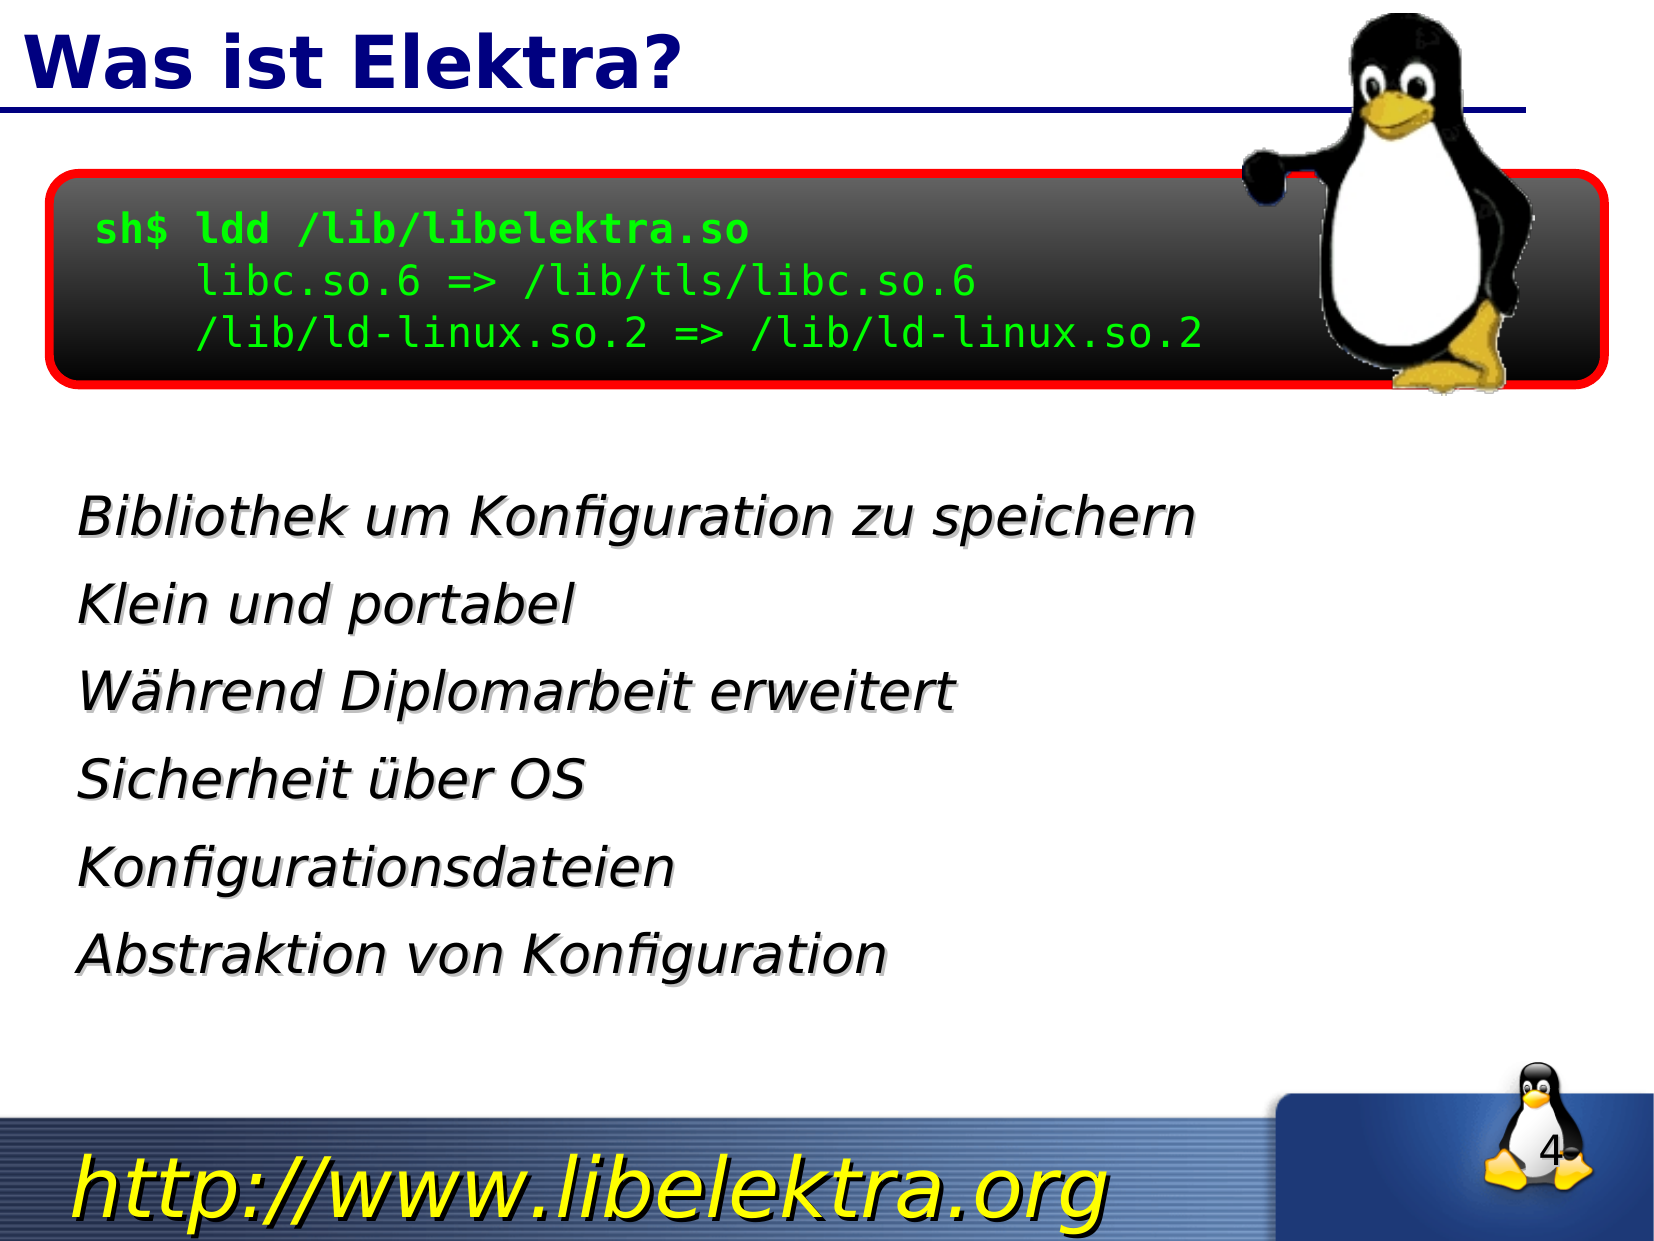

Was ist Elektra?
sh$ ldd /lib/libelektra.so
 libc.so.6 => /lib/tls/libc.so.6
 /lib/ld-linux.so.2 => /lib/ld-linux.so.2
# Bibliothek um Konfiguration zu speichern
Klein und portabel
Während Diplomarbeit erweitert
Sicherheit über OS
Konfigurationsdateien
Abstraktion von Konfiguration